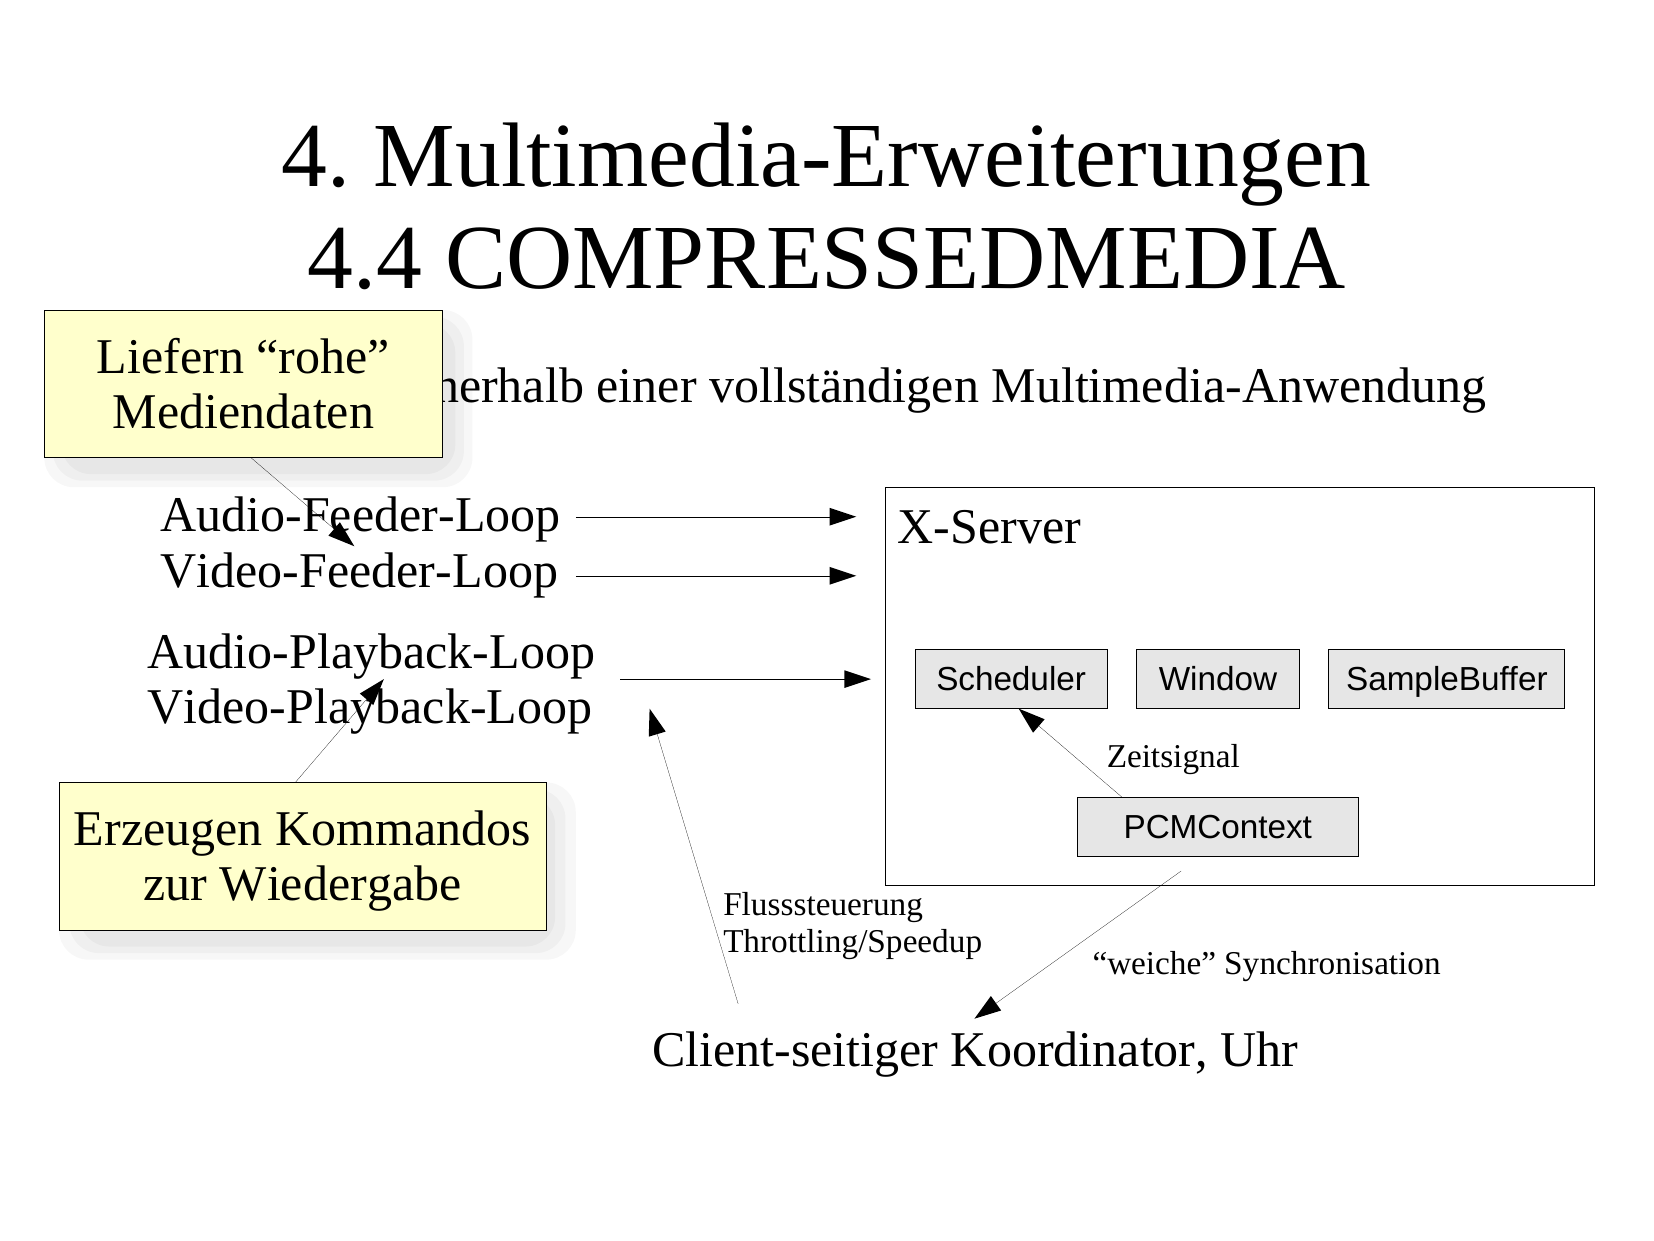

# 4. Multimedia-Erweiterungen 4.4 COMPRESSEDMEDIA
Liefern “rohe”
Mediendaten
Abläufe innerhalb einer vollständigen Multimedia-Anwendung
Audio-Feeder-Loop
Video-Feeder-Loop
X-Server
Audio-Playback-Loop
Video-Playback-Loop
Scheduler
Window
SampleBuffer
Erzeugen Kommandos
zur Wiedergabe
Flusssteuerung
Throttling/Speedup
Zeitsignal
PCMContext
“weiche” Synchronisation
Client-seitiger Koordinator, Uhr